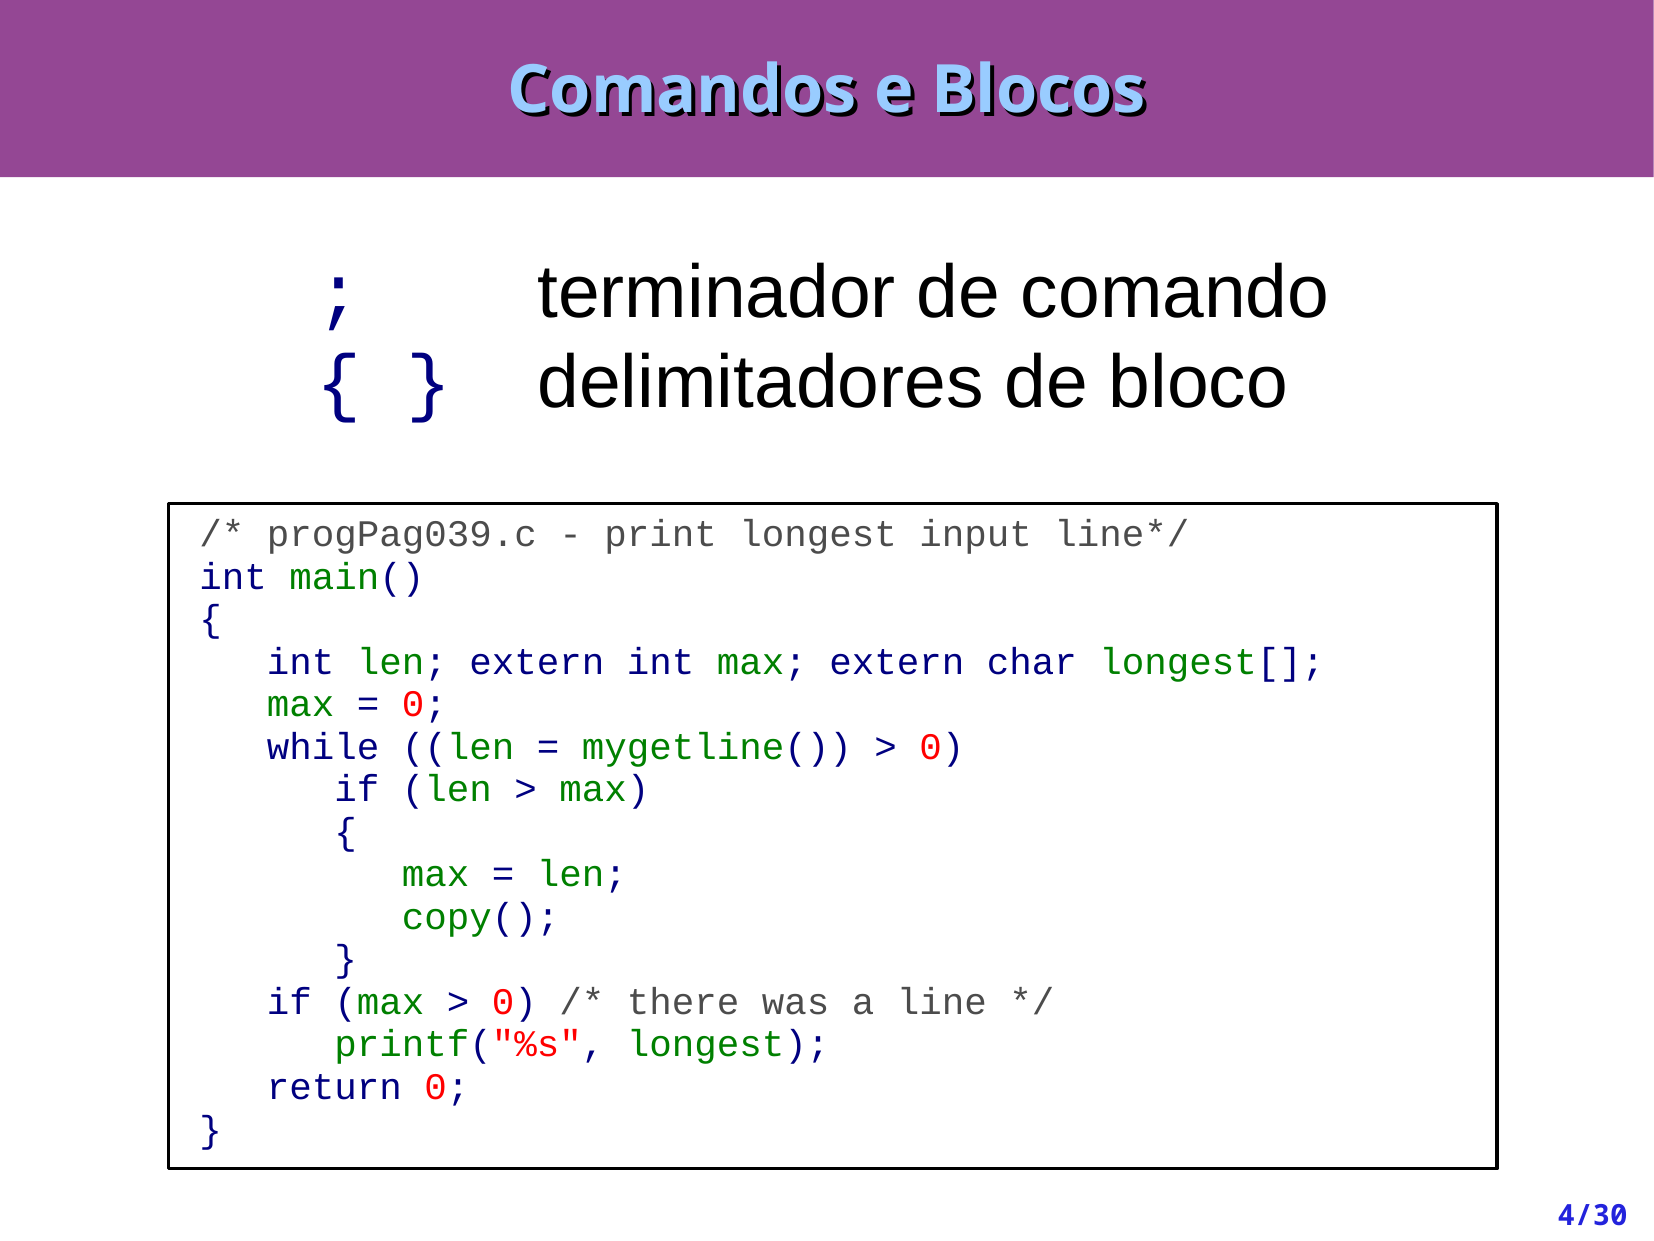

# Comandos e Blocos
; 		terminador de comando
{ } 	delimitadores de bloco
/* progPag039.c - print longest input line*/
int main()
{
 int len; extern int max; extern char longest[];
 max = 0;
 while ((len = mygetline()) > 0)
 if (len > max)
 {
 max = len;
 copy();
 }
 if (max > 0) /* there was a line */
 printf("%s", longest);
 return 0;
}
4